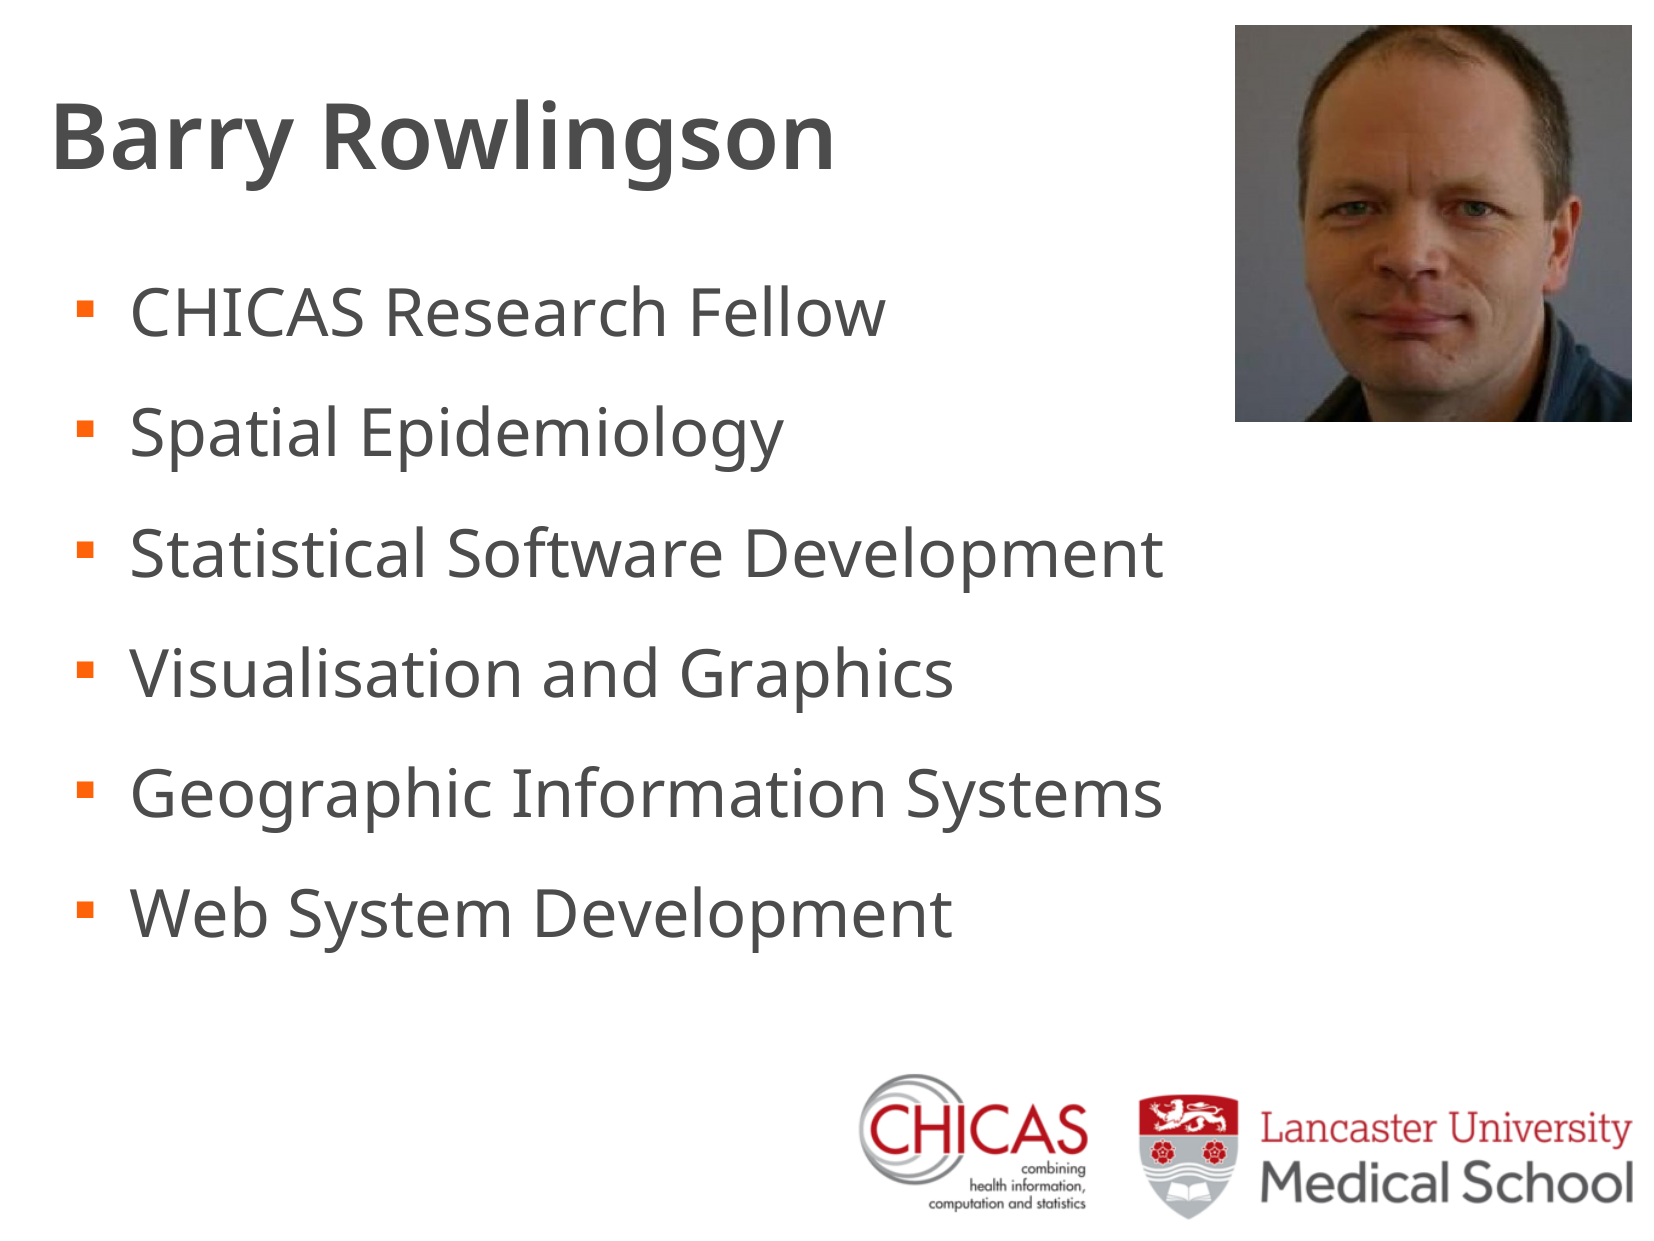

# Barry Rowlingson
CHICAS Research Fellow
Spatial Epidemiology
Statistical Software Development
Visualisation and Graphics
Geographic Information Systems
Web System Development